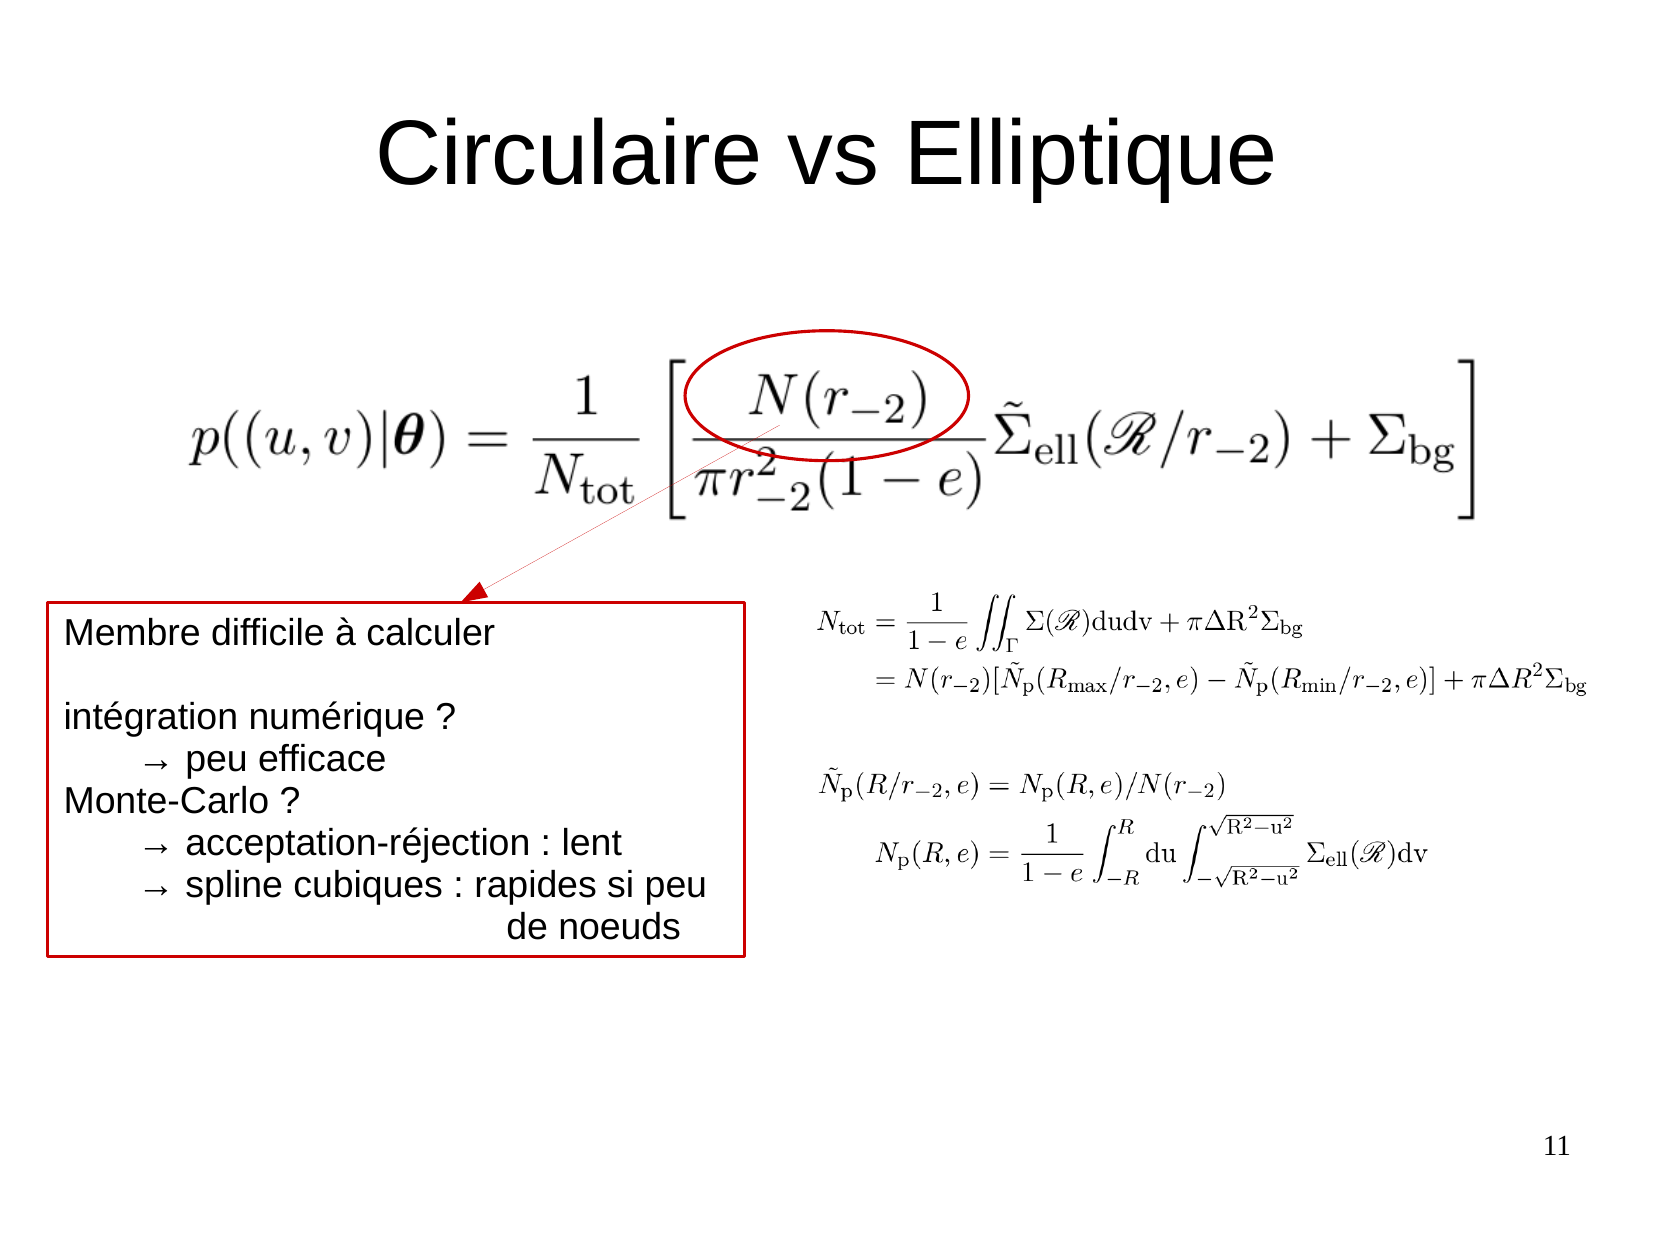

# Circulaire vs Elliptique
Membre difficile à calculer
intégration numérique ?
	→ peu efficace
Monte-Carlo ?
	→ acceptation-réjection : lent
	→ spline cubiques : rapides si peu 	 				de noeuds
11